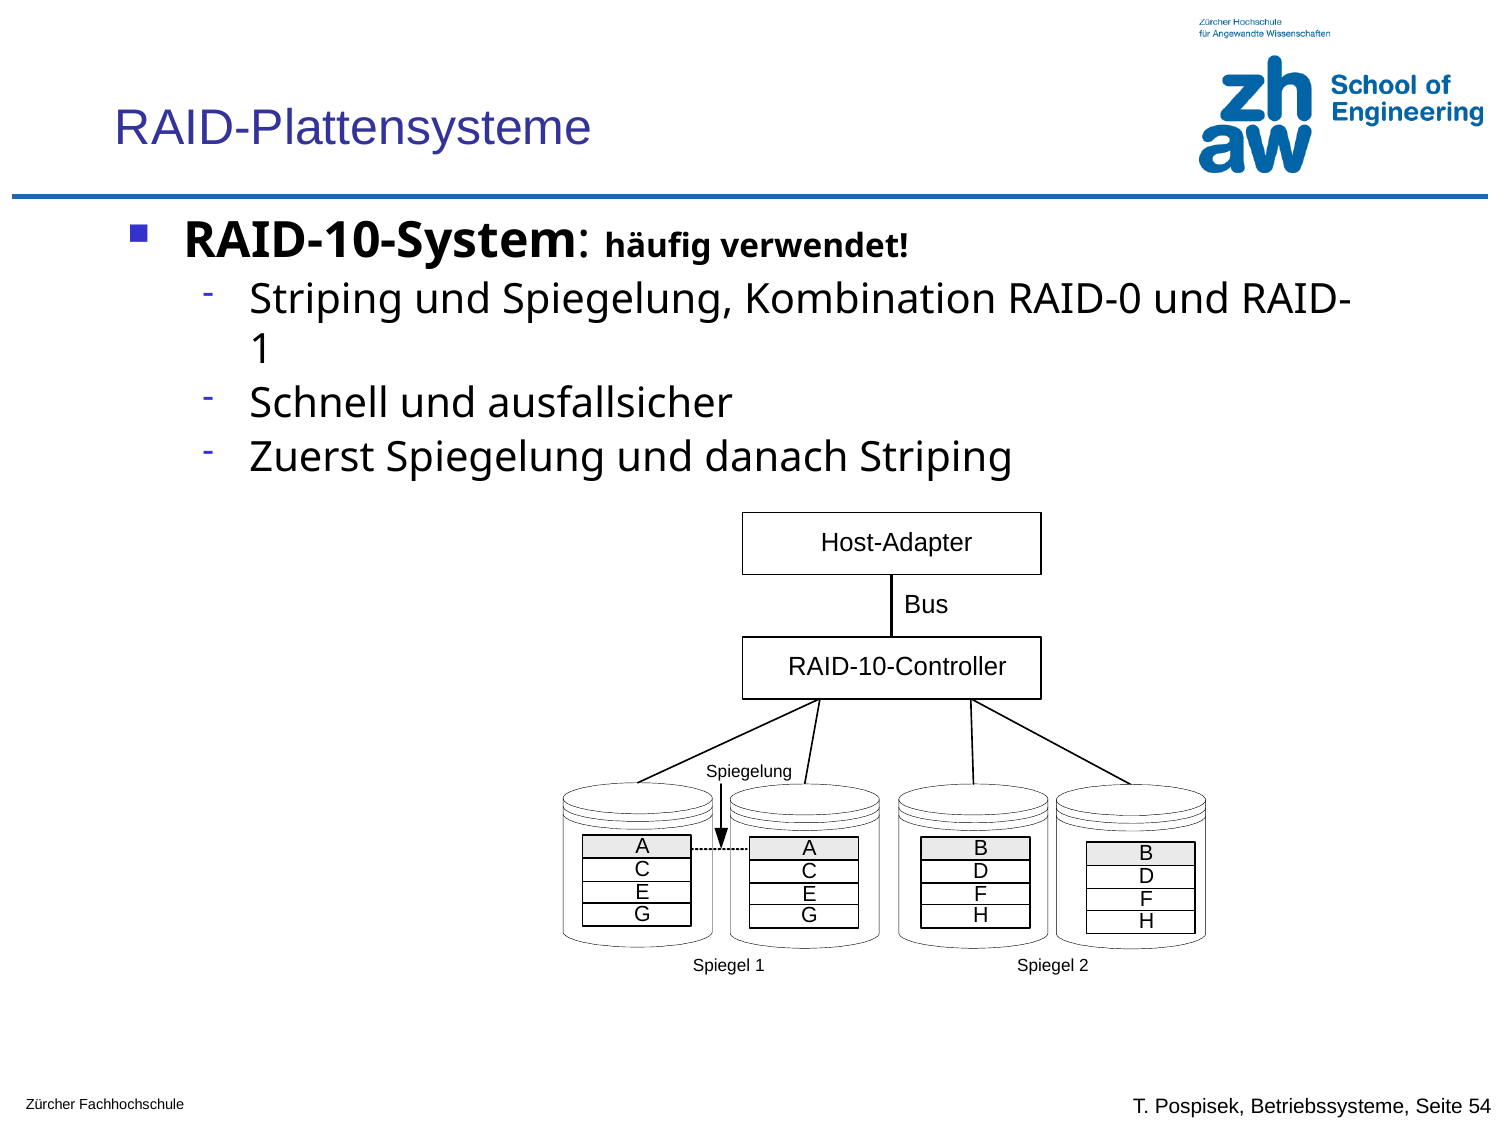

# RAID-Plattensysteme
RAID-10-System: häufig verwendet!
Striping und Spiegelung, Kombination RAID-0 und RAID-1
Schnell und ausfallsicher
Zuerst Spiegelung und danach Striping